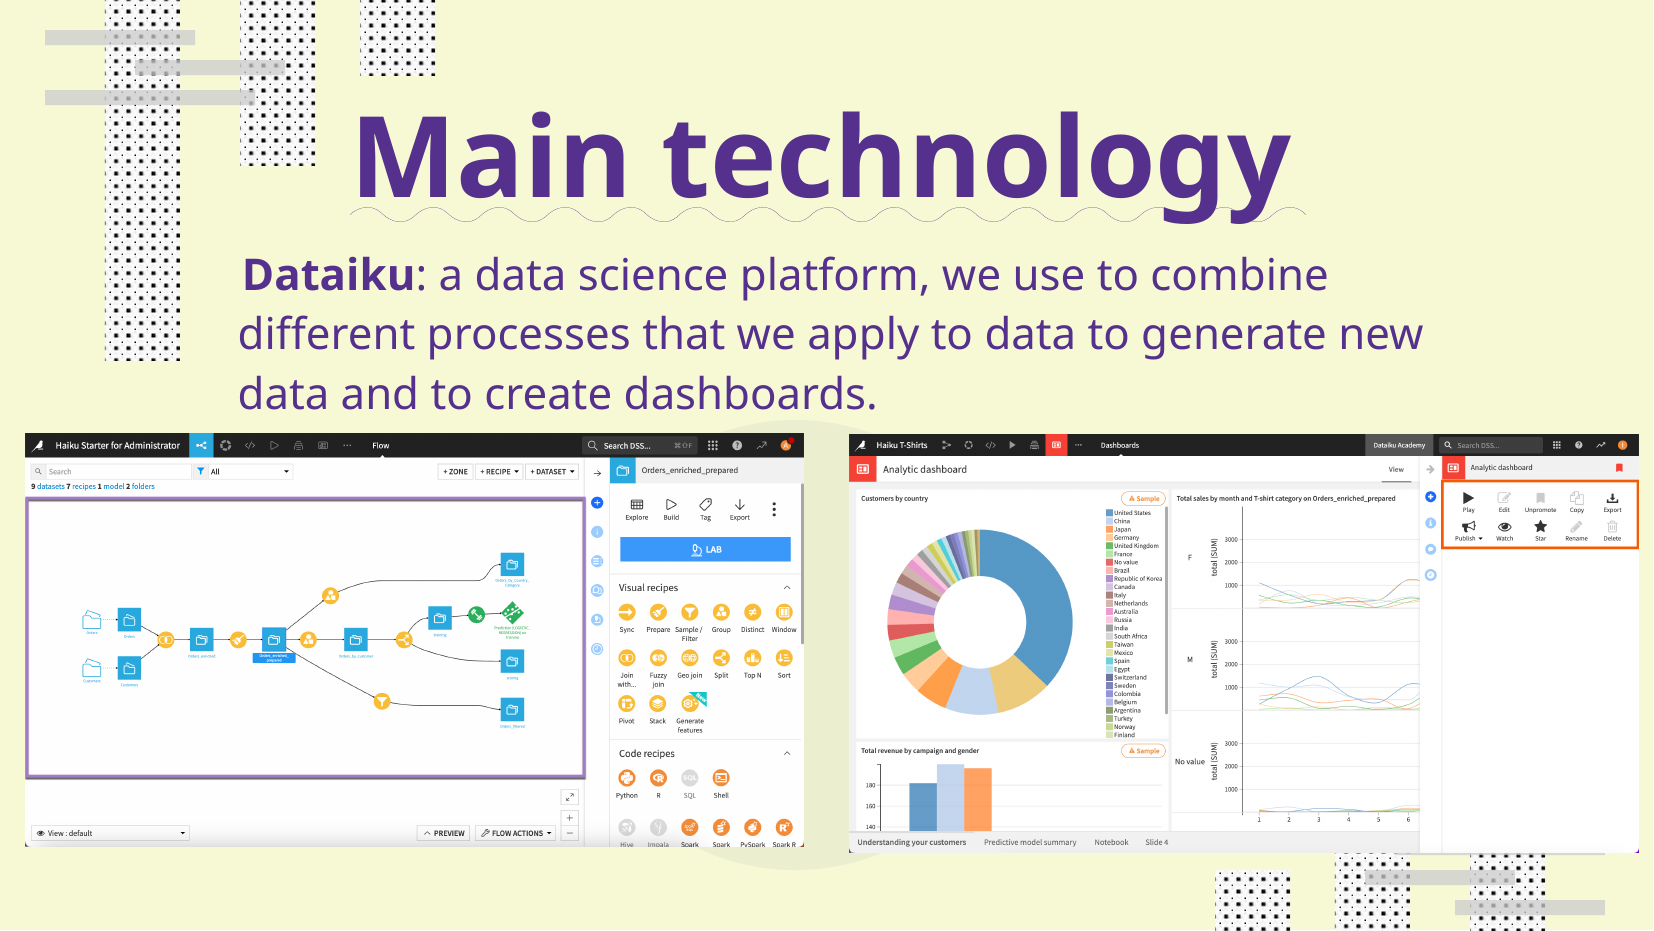

# Main technology
Dataiku: a data science platform, we use to combine different processes that we apply to data to generate new data and to create dashboards.